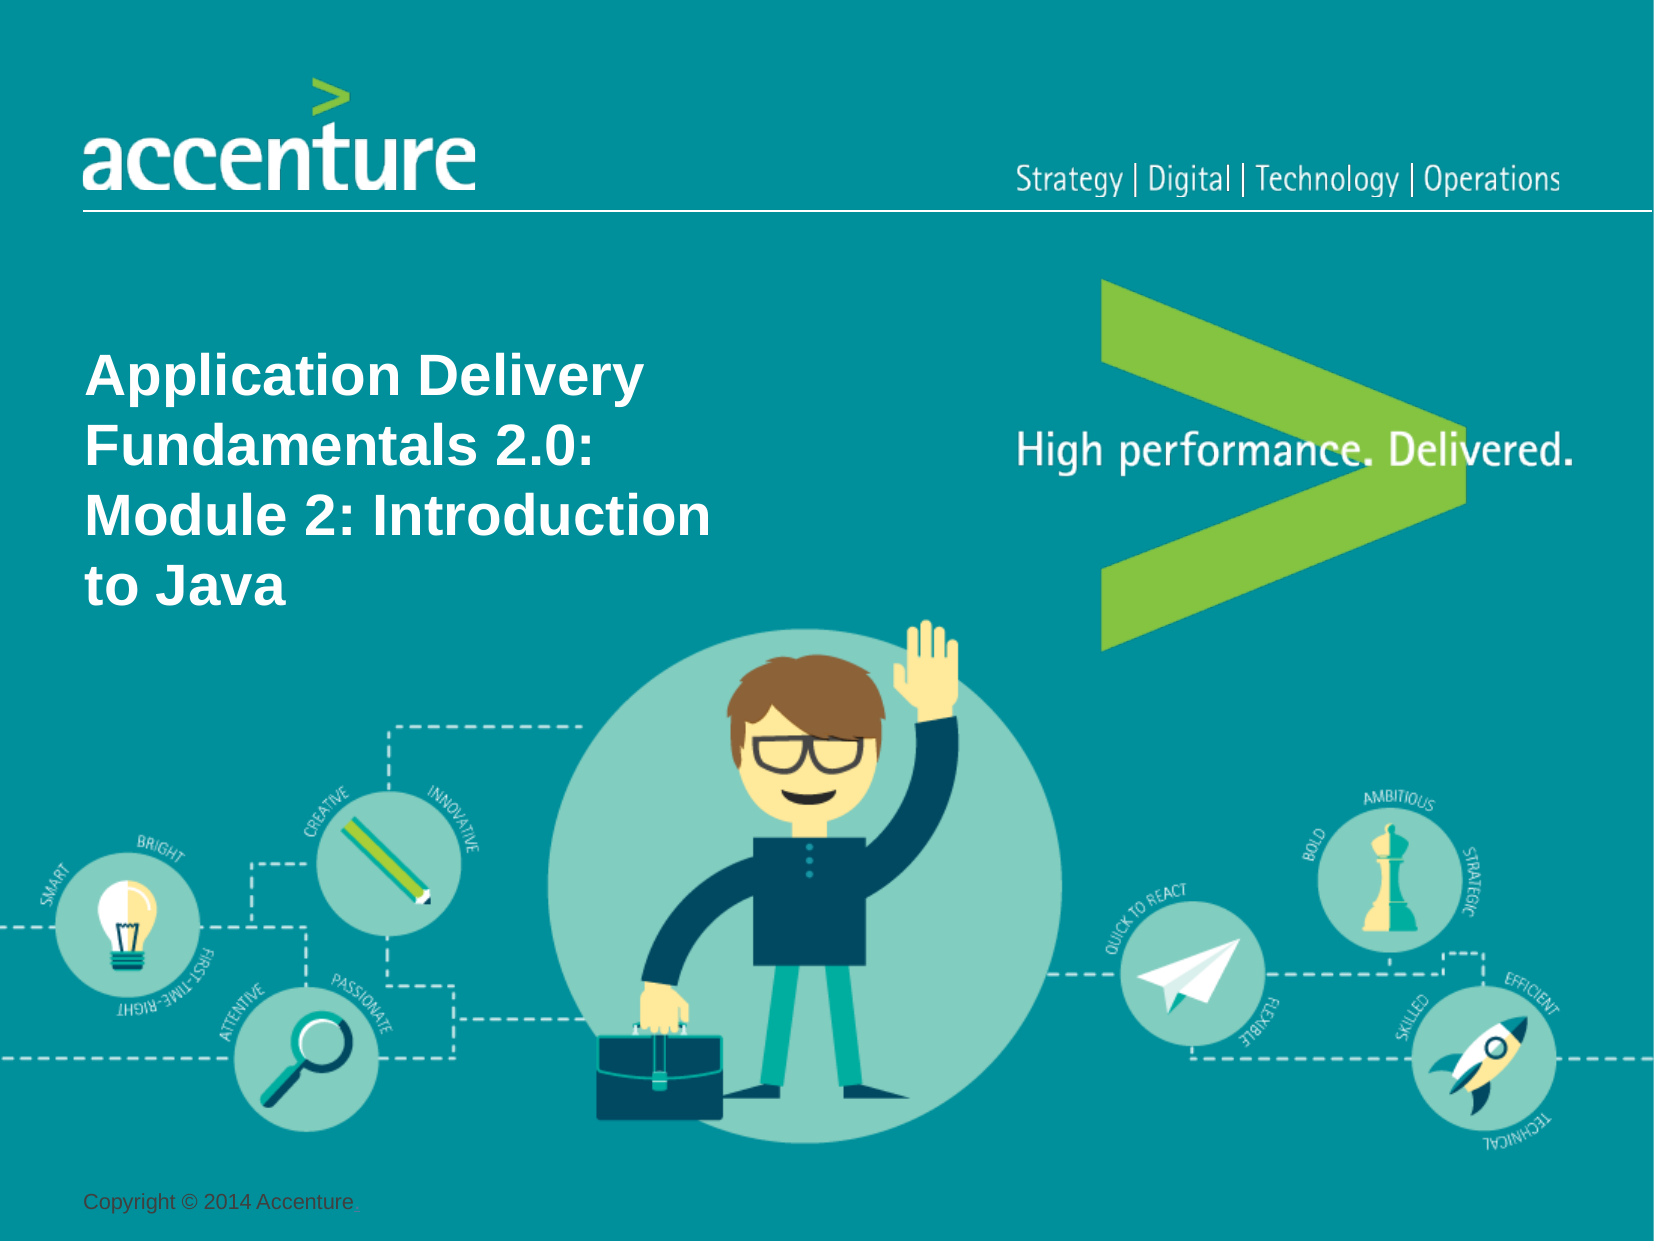

# Application Delivery Fundamentals 2.0: Module 2: Introduction to Java